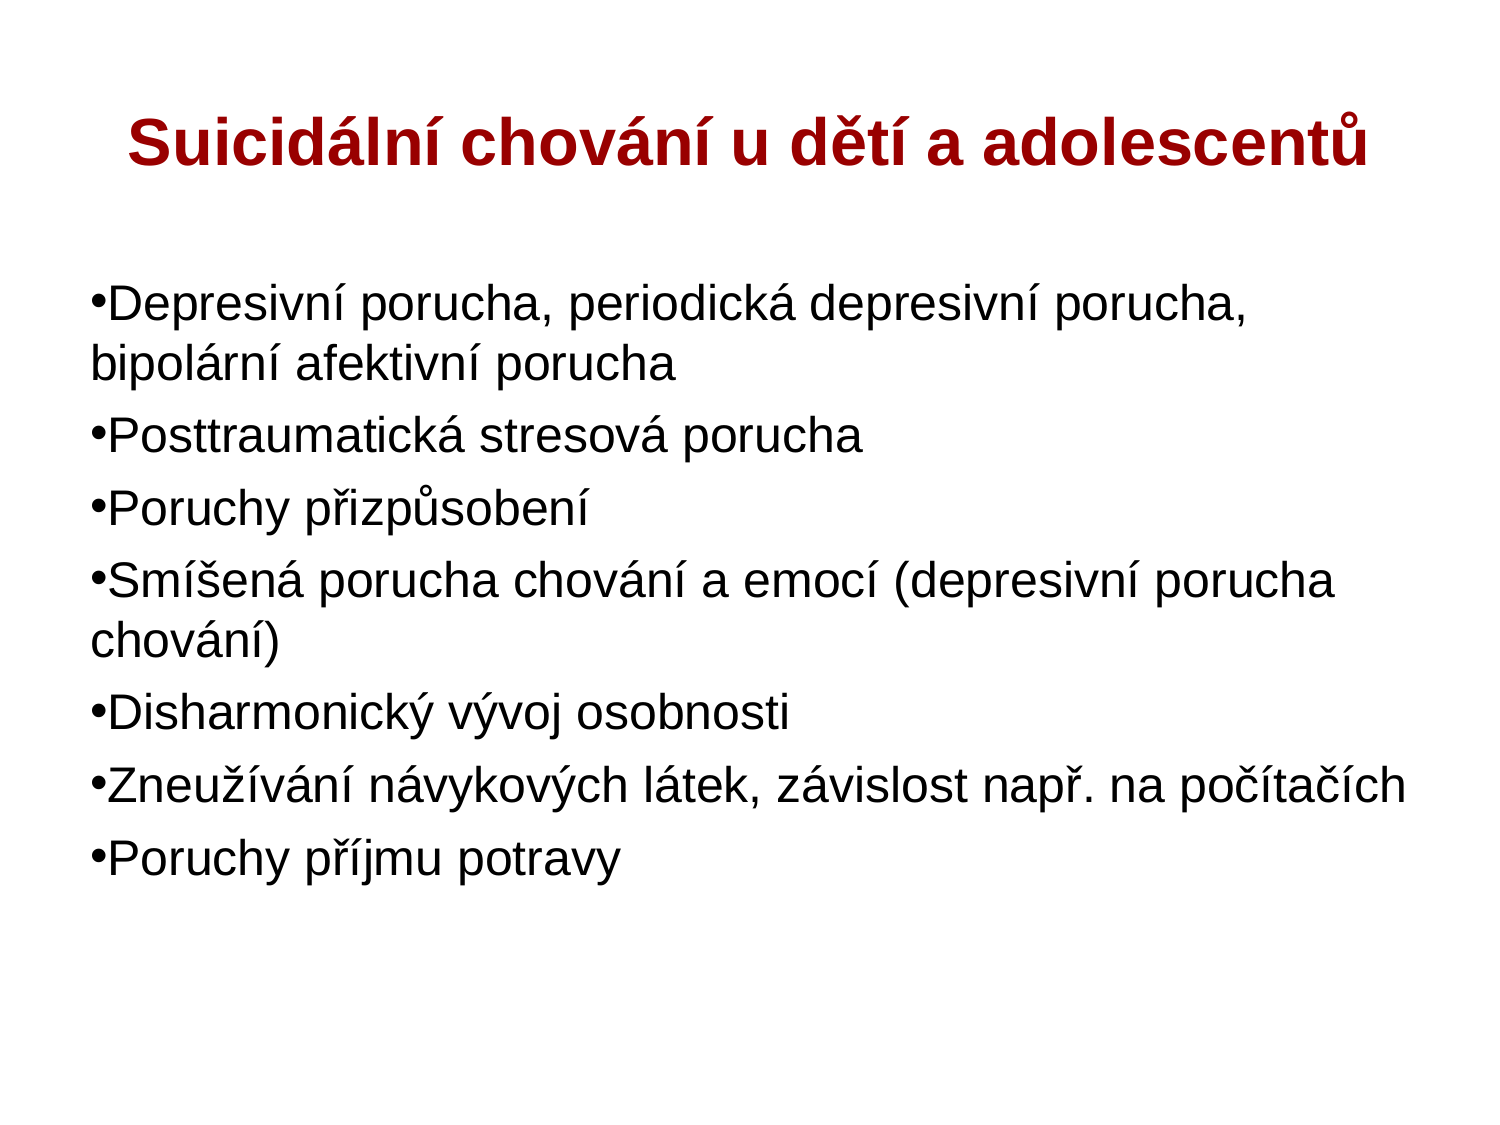

# Suicidální chování u dětí a adolescentů
Depresivní porucha, periodická depresivní porucha, bipolární afektivní porucha
Posttraumatická stresová porucha
Poruchy přizpůsobení
Smíšená porucha chování a emocí (depresivní porucha chování)
Disharmonický vývoj osobnosti
Zneužívání návykových látek, závislost např. na počítačích
Poruchy příjmu potravy